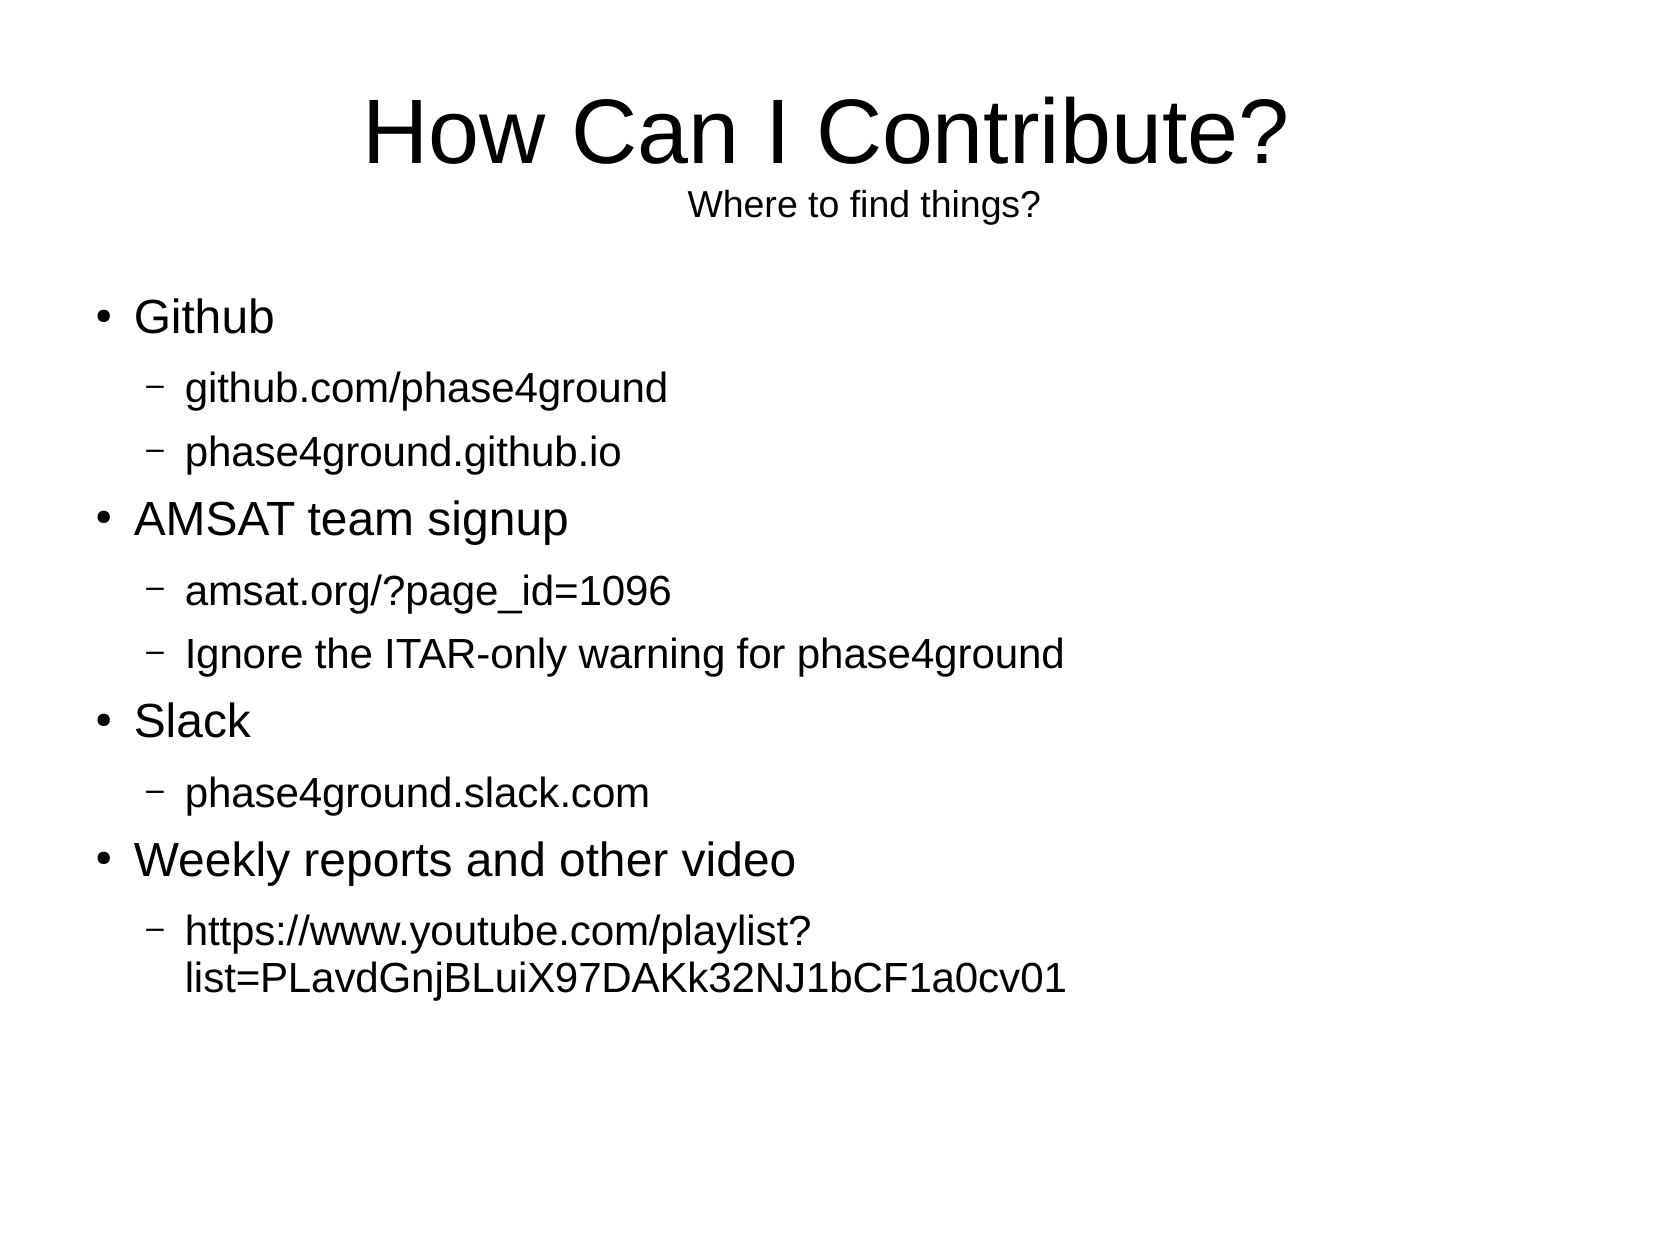

# How Can I Contribute? Where to find things?
Github
github.com/phase4ground
phase4ground.github.io
AMSAT team signup
amsat.org/?page_id=1096
Ignore the ITAR-only warning for phase4ground
Slack
phase4ground.slack.com
Weekly reports and other video
https://www.youtube.com/playlist?list=PLavdGnjBLuiX97DAKk32NJ1bCF1a0cv01